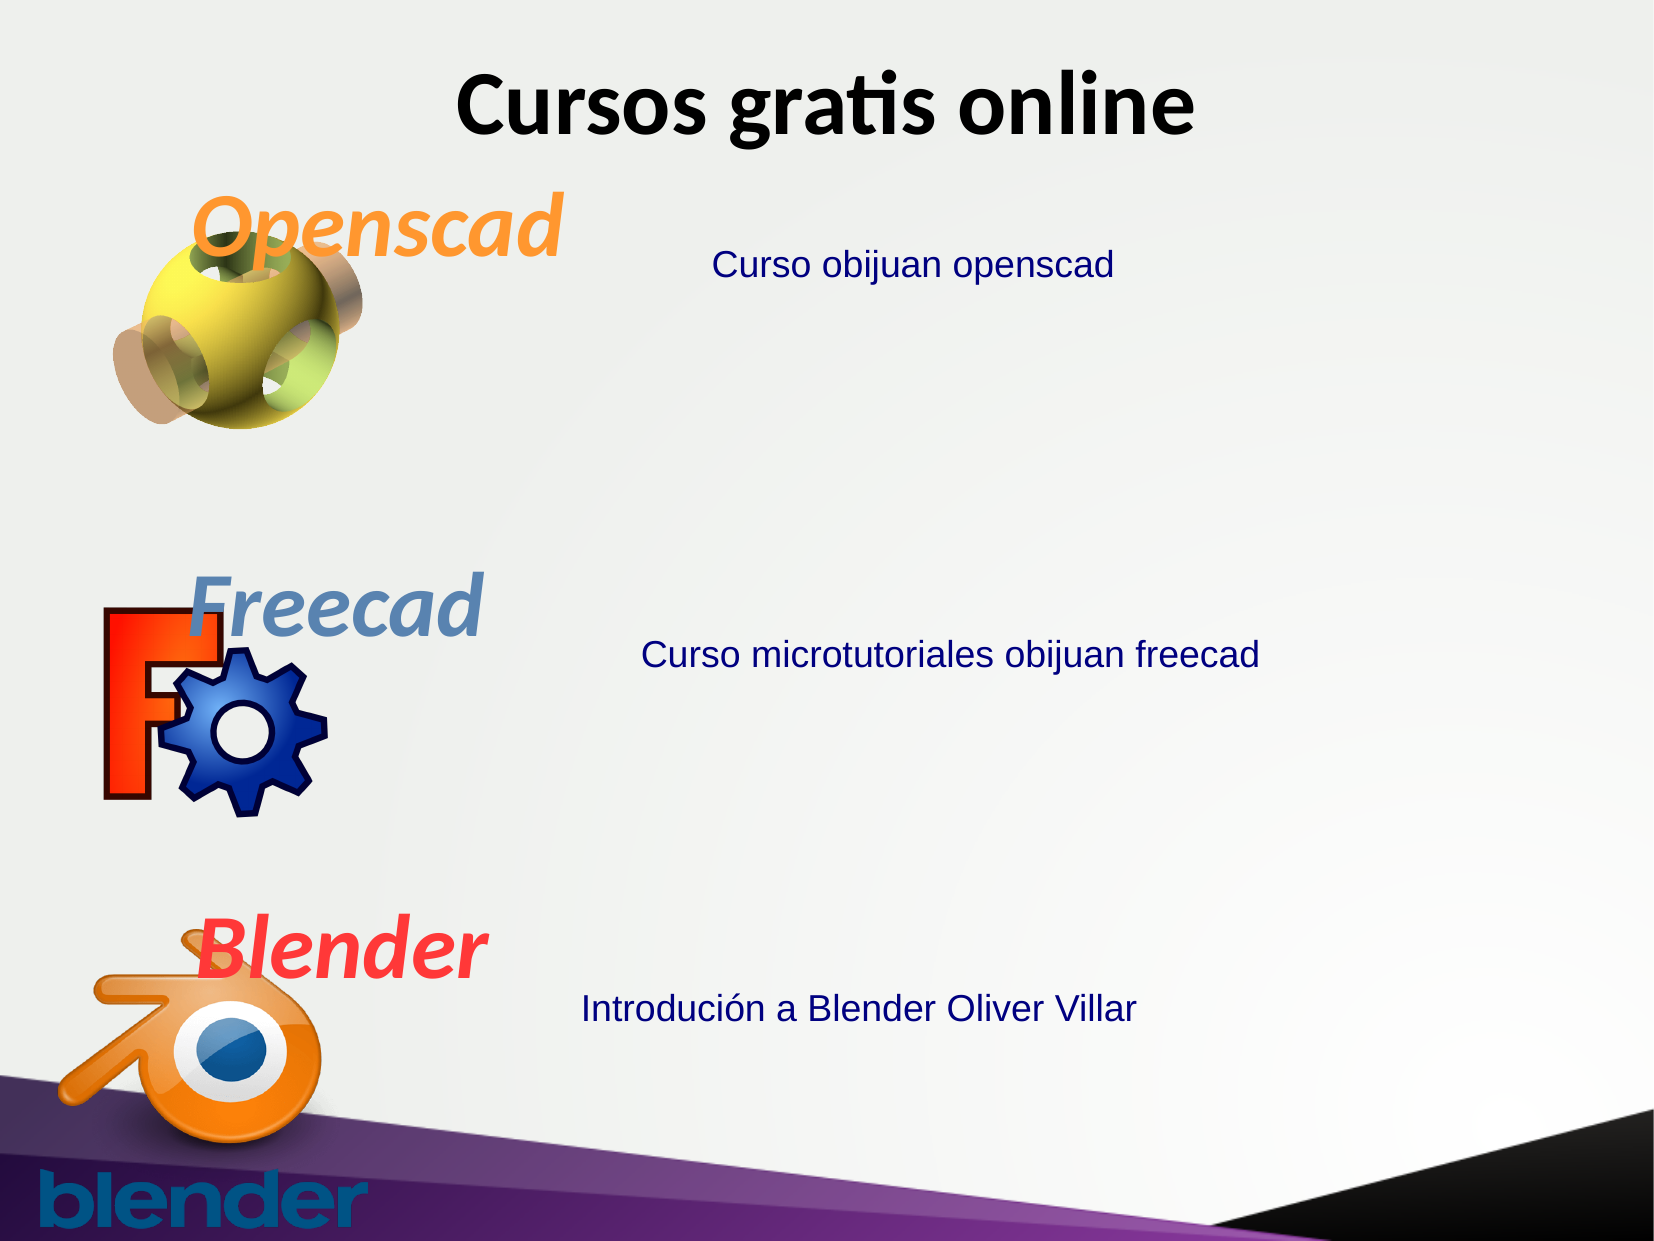

# Cursos gratis online
Openscad
Curso obijuan openscad
Freecad
Curso microtutoriales obijuan freecad
Blender
Introdución a Blender Oliver Villar